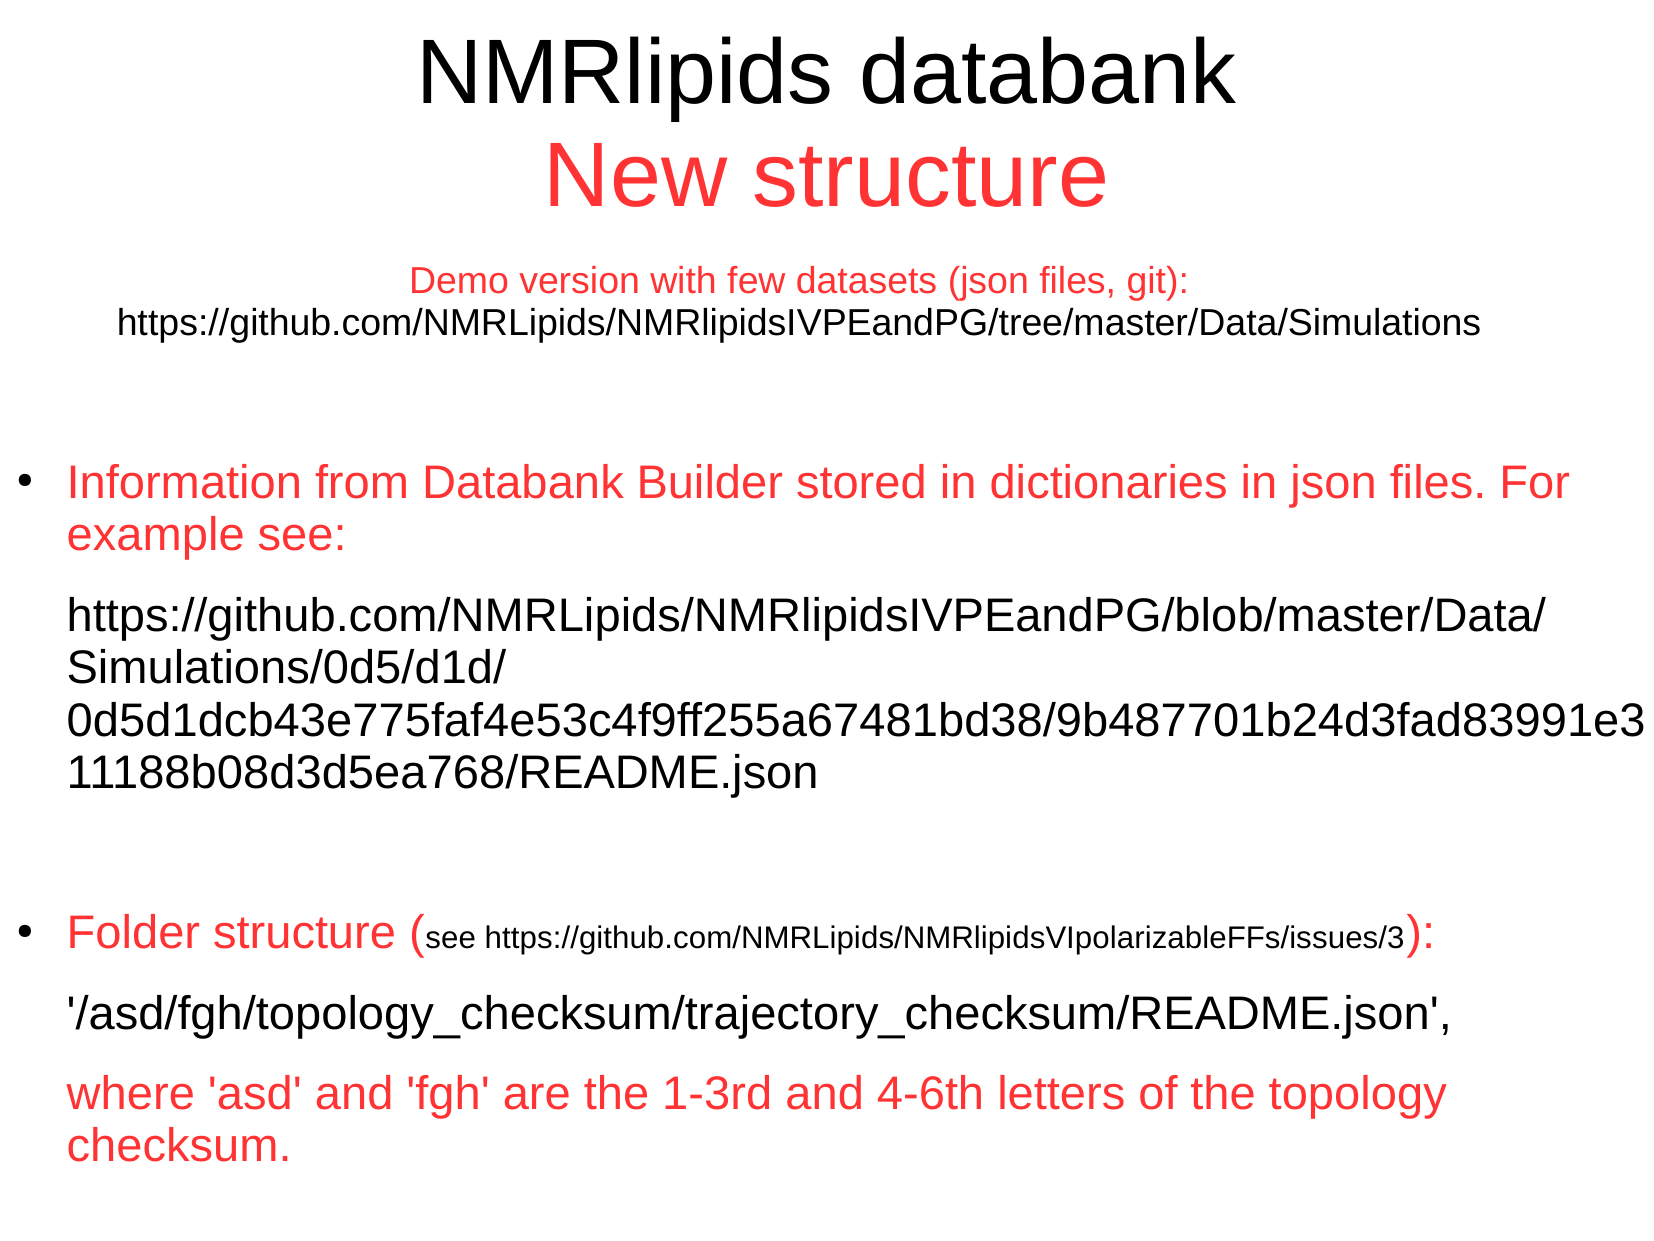

# NMRlipids databank New structure
Demo version with few datasets (json files, git):
https://github.com/NMRLipids/NMRlipidsIVPEandPG/tree/master/Data/Simulations
Information from Databank Builder stored in dictionaries in json files. For example see:
https://github.com/NMRLipids/NMRlipidsIVPEandPG/blob/master/Data/Simulations/0d5/d1d/0d5d1dcb43e775faf4e53c4f9ff255a67481bd38/9b487701b24d3fad83991e311188b08d3d5ea768/README.json
Folder structure (see https://github.com/NMRLipids/NMRlipidsVIpolarizableFFs/issues/3):
'/asd/fgh/topology_checksum/trajectory_checksum/README.json',
where 'asd' and 'fgh' are the 1-3rd and 4-6th letters of the topology checksum.